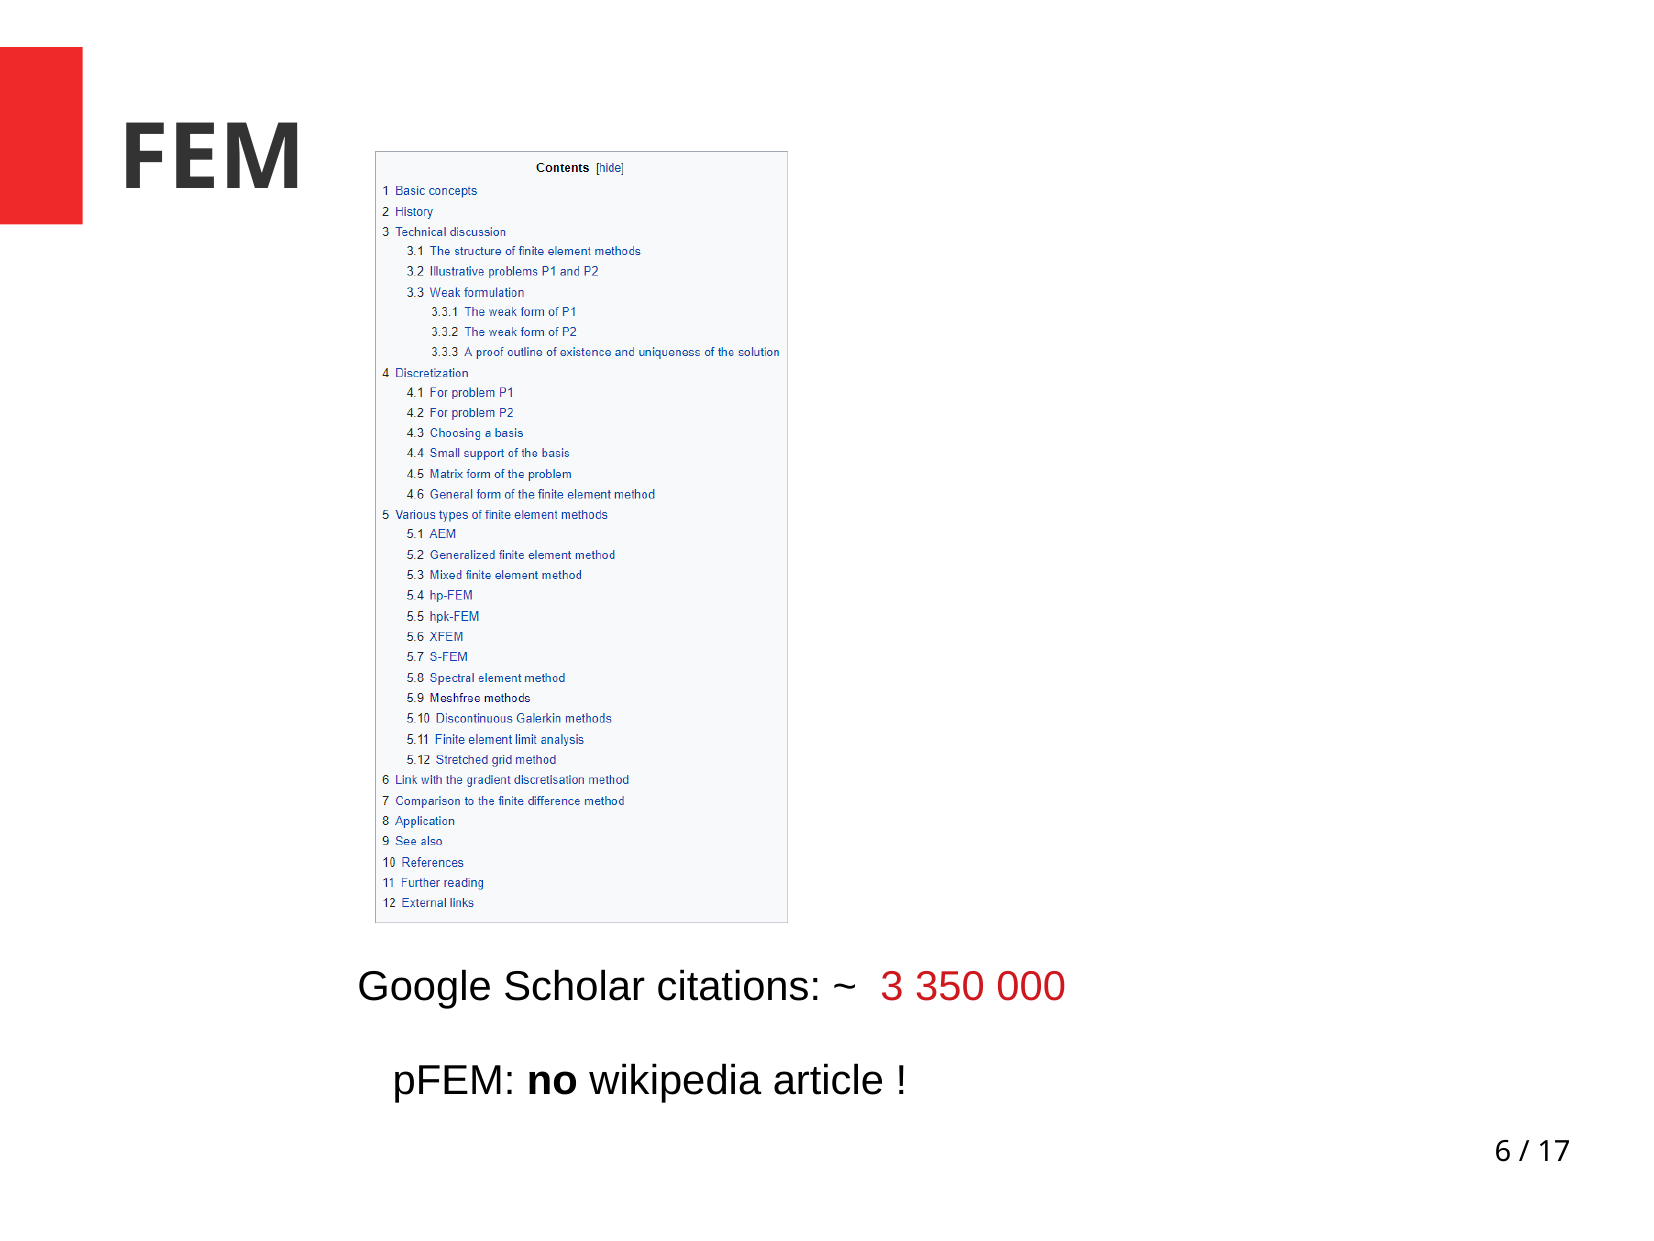

# FEM
Google Scholar citations: ~ 3 350 000
pFEM: no wikipedia article !
6